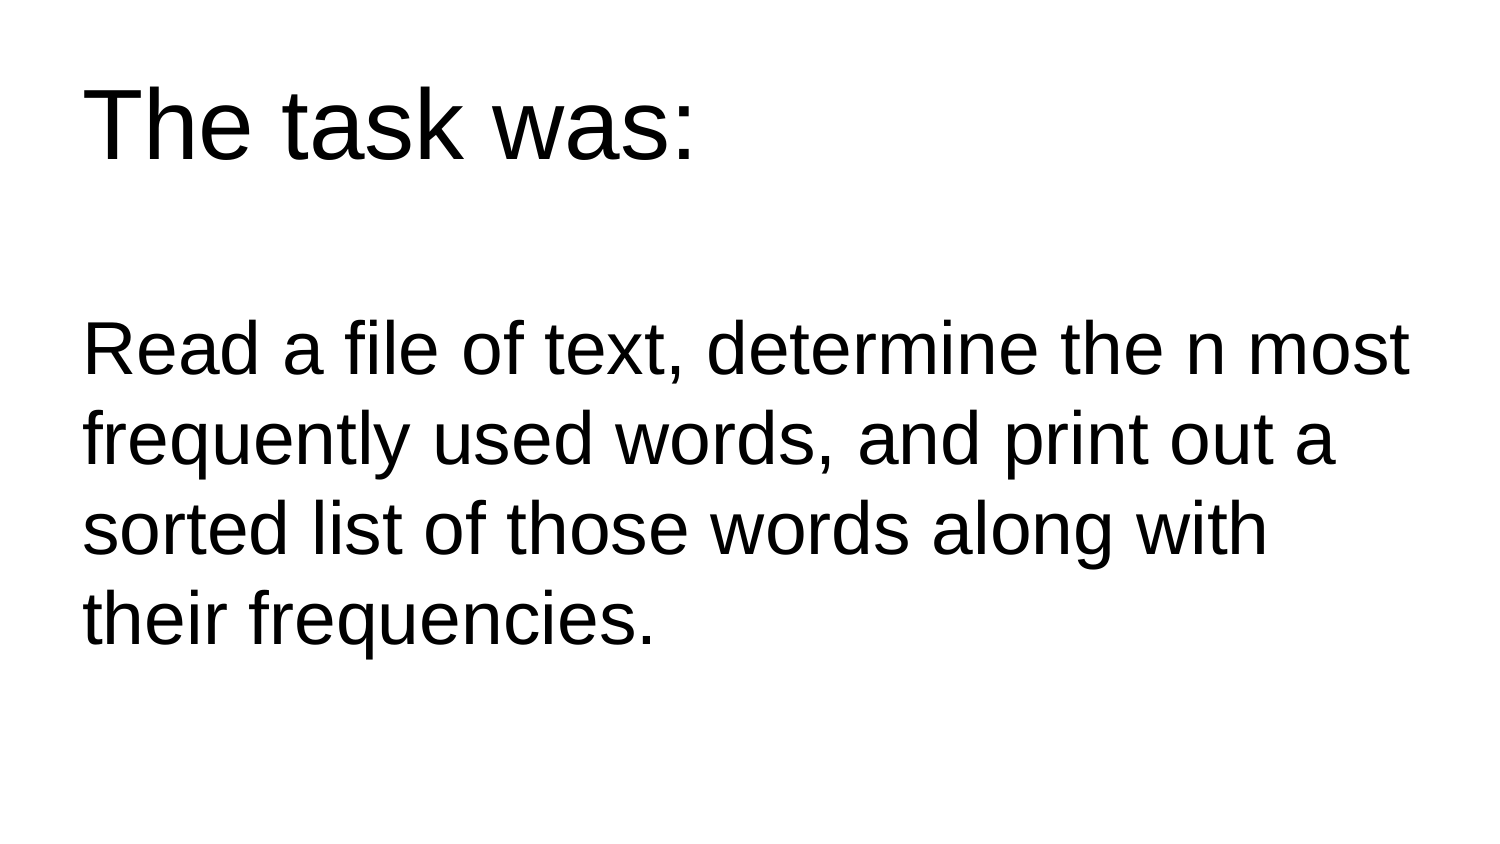

# The task was: Read a file of text, determine the n most frequently used words, and print out a sorted list of those words along with their frequencies.